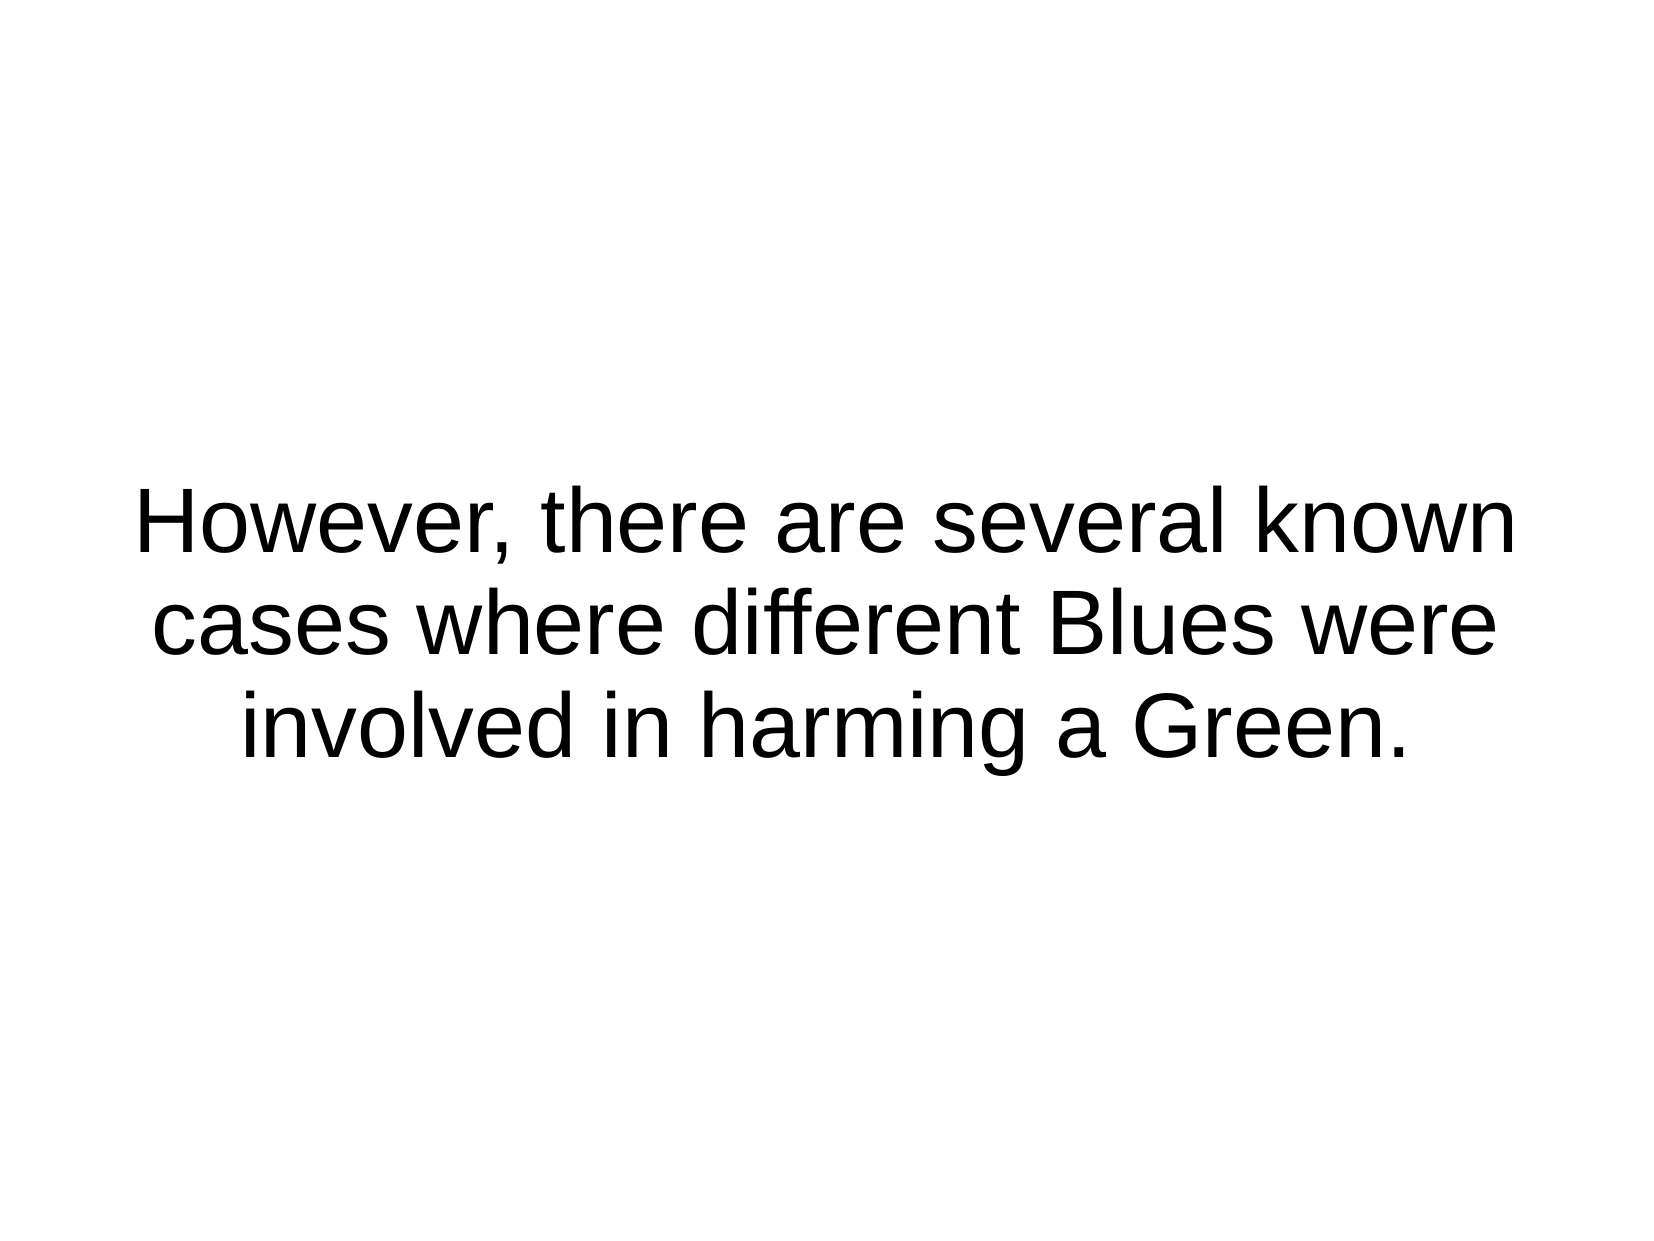

# However, there are several known cases where different Blues were involved in harming a Green.